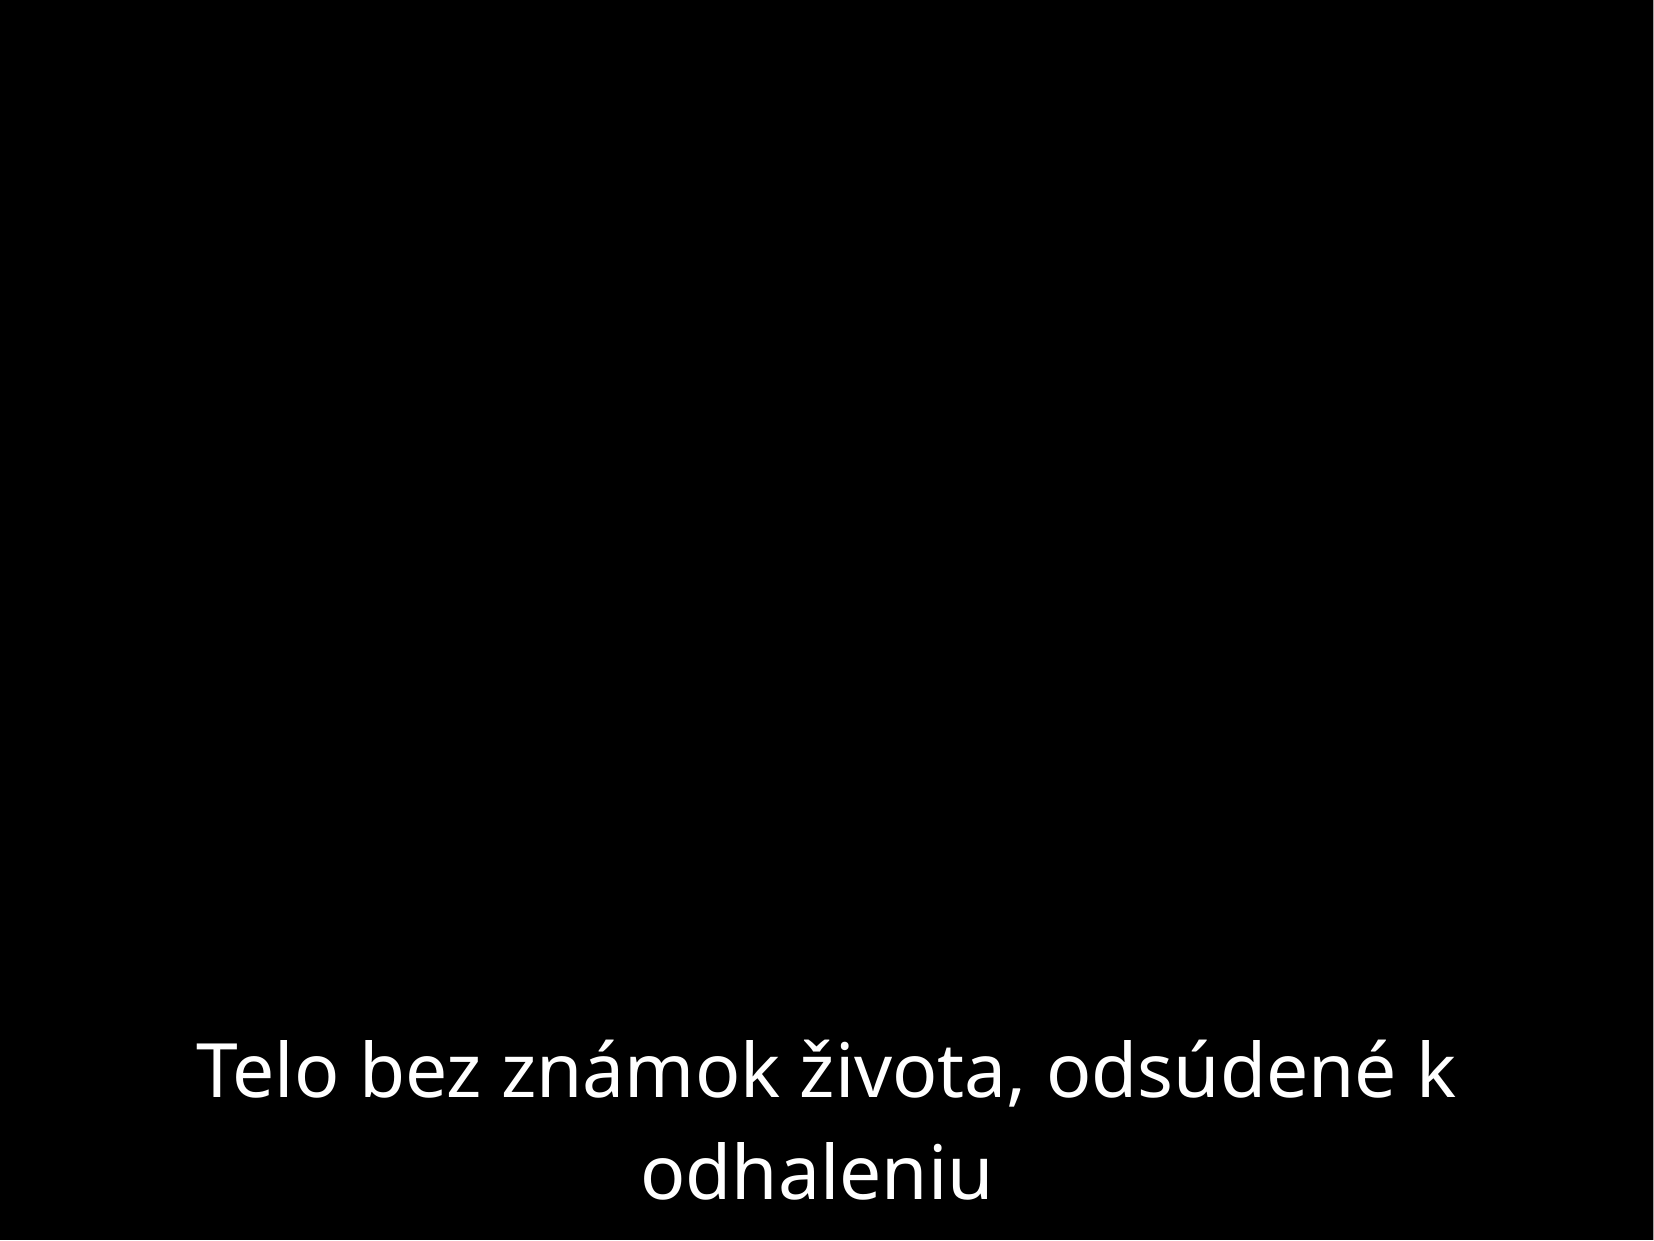

# Telo bez známok života, odsúdené k odhaleniu